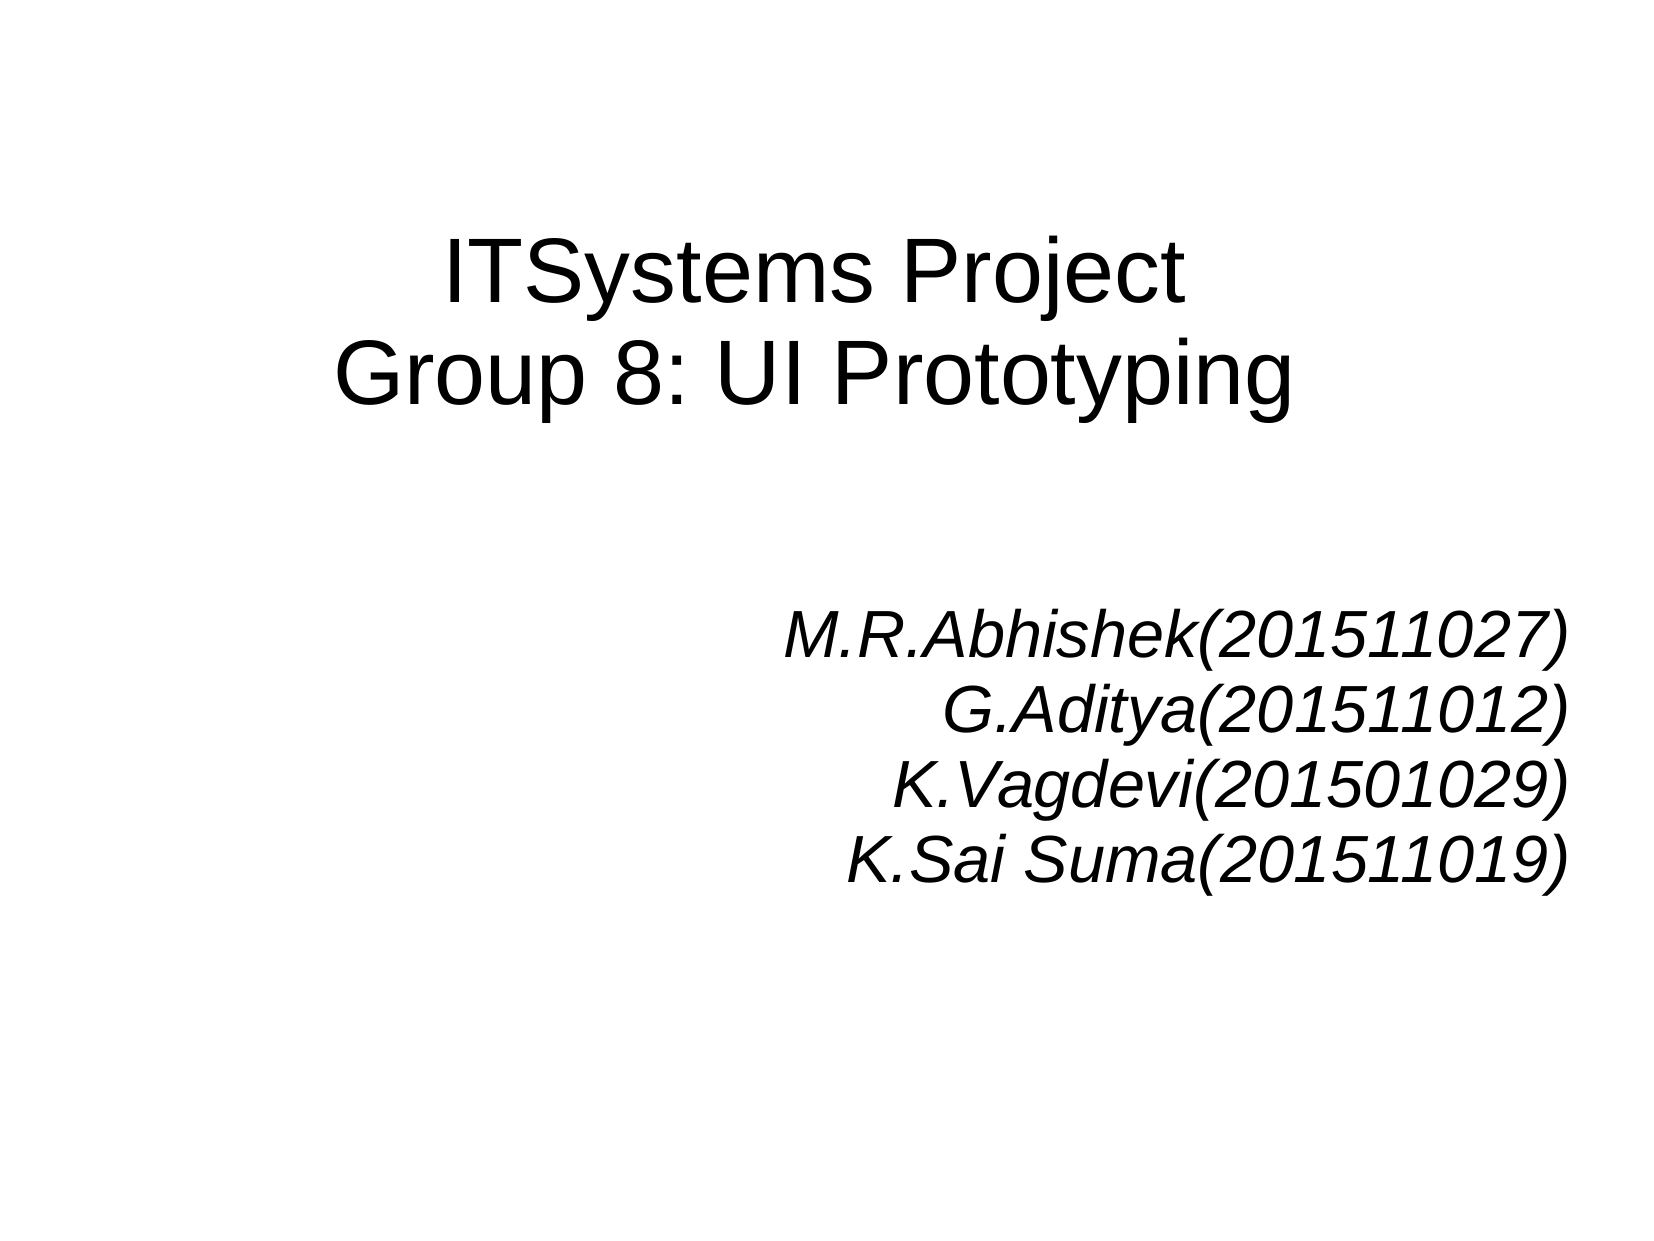

# ITSystems Project Group 8: UI Prototyping
M.R.Abhishek(201511027)
G.Aditya(201511012)
K.Vagdevi(201501029)
K.Sai Suma(201511019)